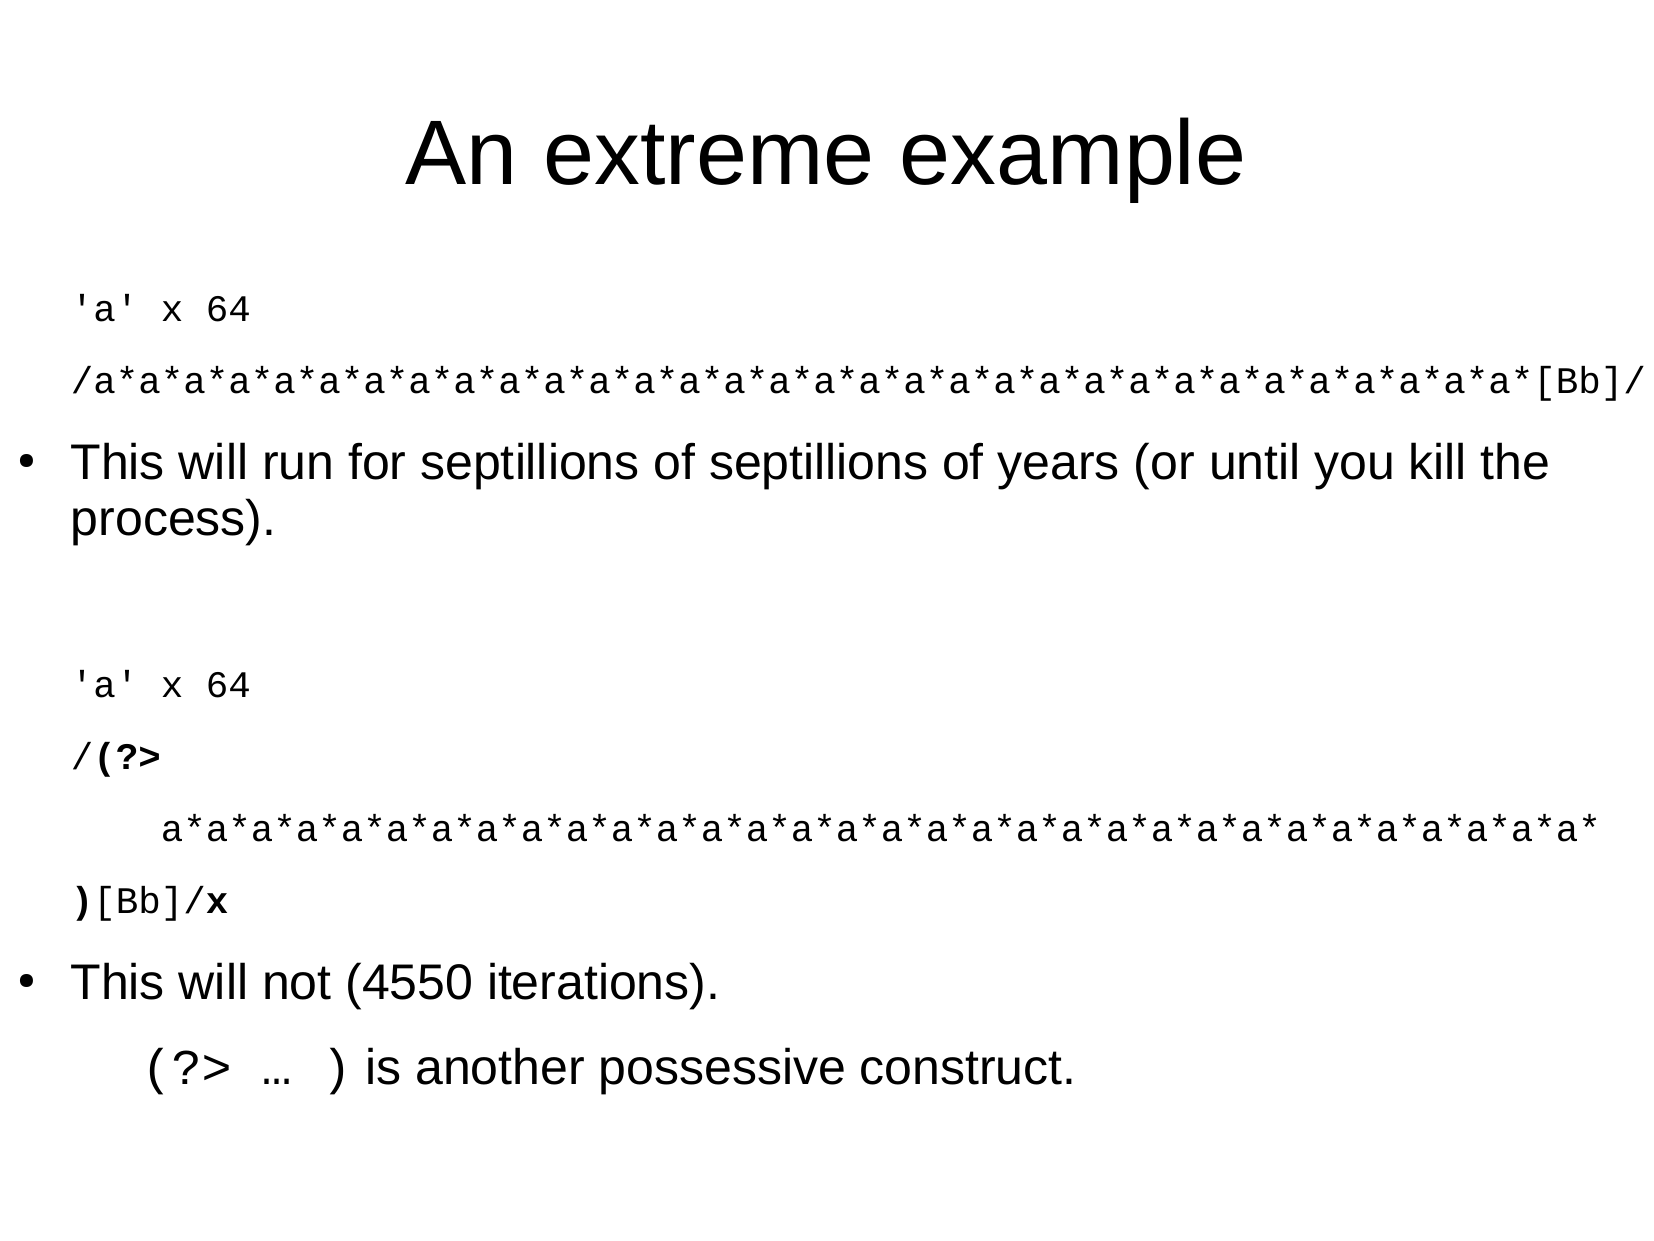

# An extreme example
'a' x 64
/a*a*a*a*a*a*a*a*a*a*a*a*a*a*a*a*a*a*a*a*a*a*a*a*a*a*a*a*a*a*a*a*[Bb]/
This will run for septillions of septillions of years (or until you kill the process).
'a' x 64
/(?>
 a*a*a*a*a*a*a*a*a*a*a*a*a*a*a*a*a*a*a*a*a*a*a*a*a*a*a*a*a*a*a*a*
)[Bb]/x
This will not (4550 iterations).
(?> … ) is another possessive construct.